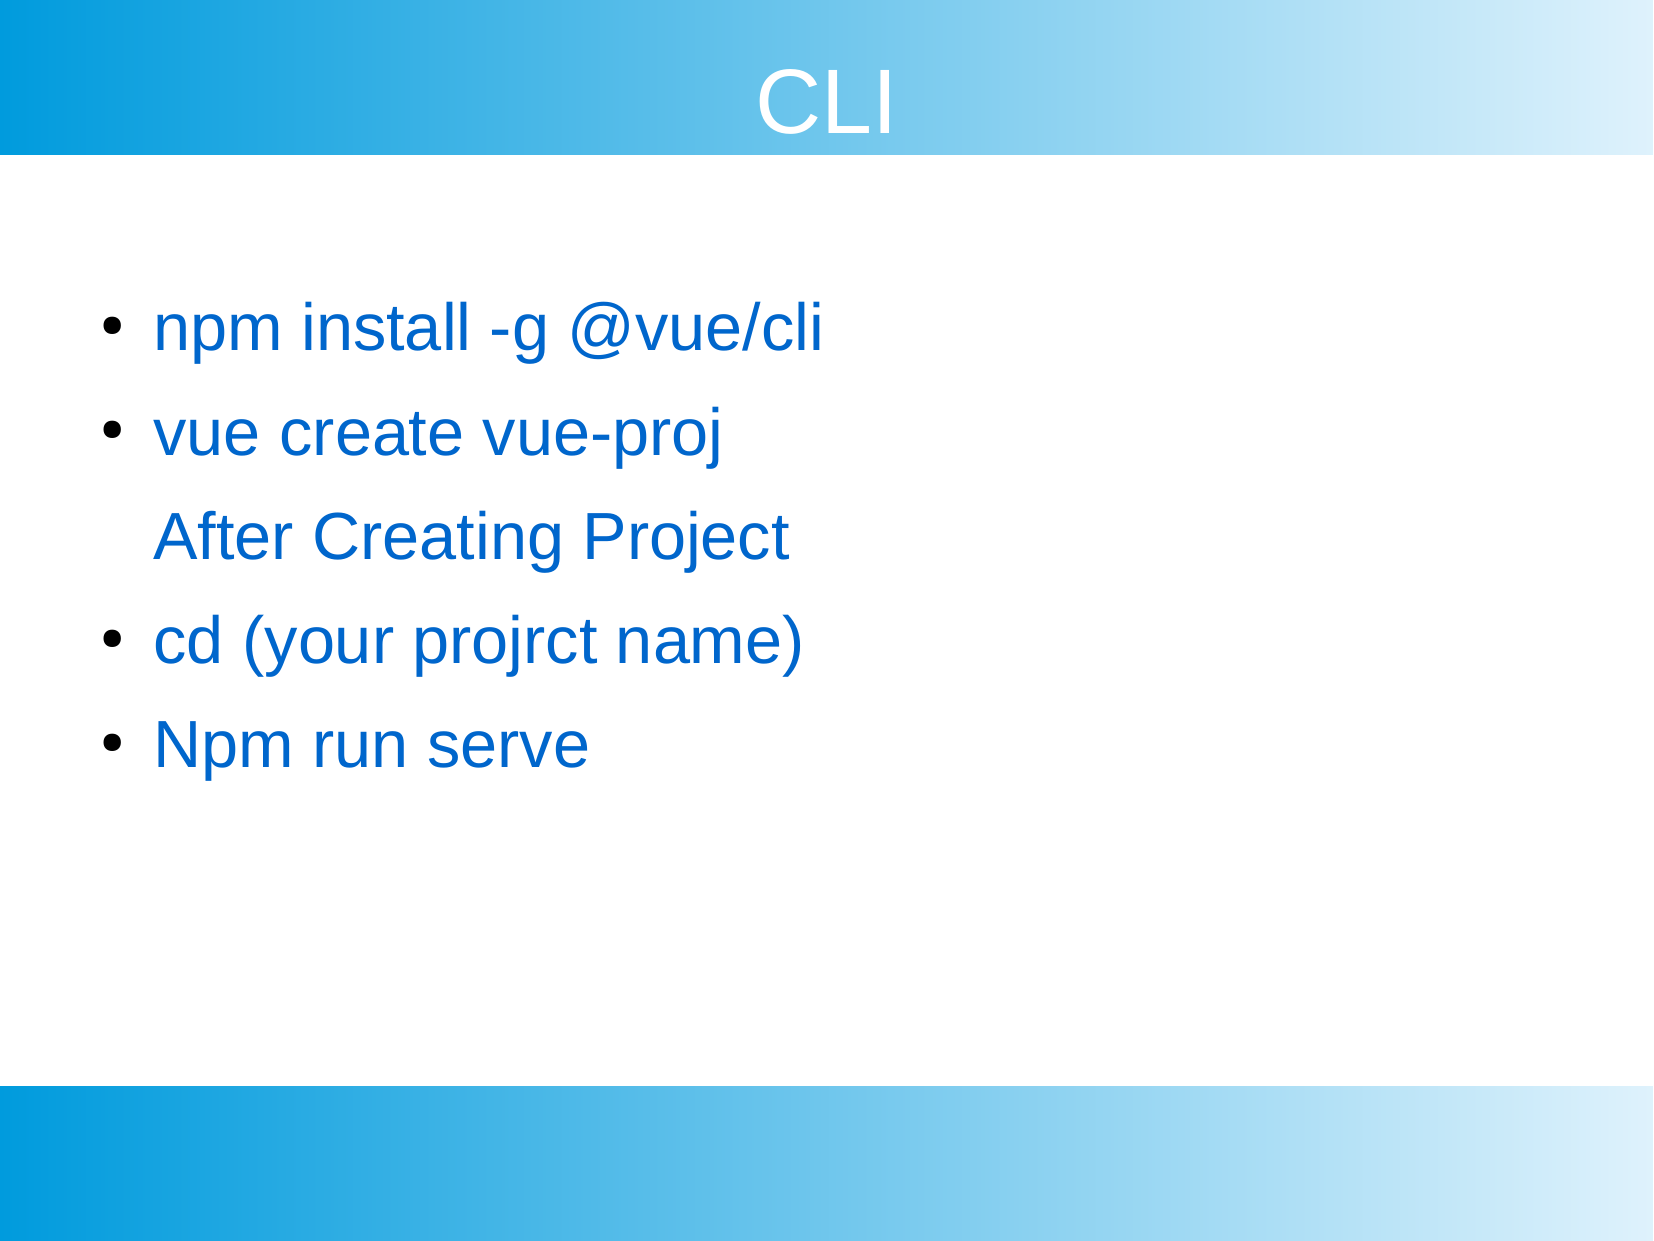

# CLI
npm install -g @vue/cli
vue create vue-proj
After Creating Project
cd (your projrct name)
Npm run serve